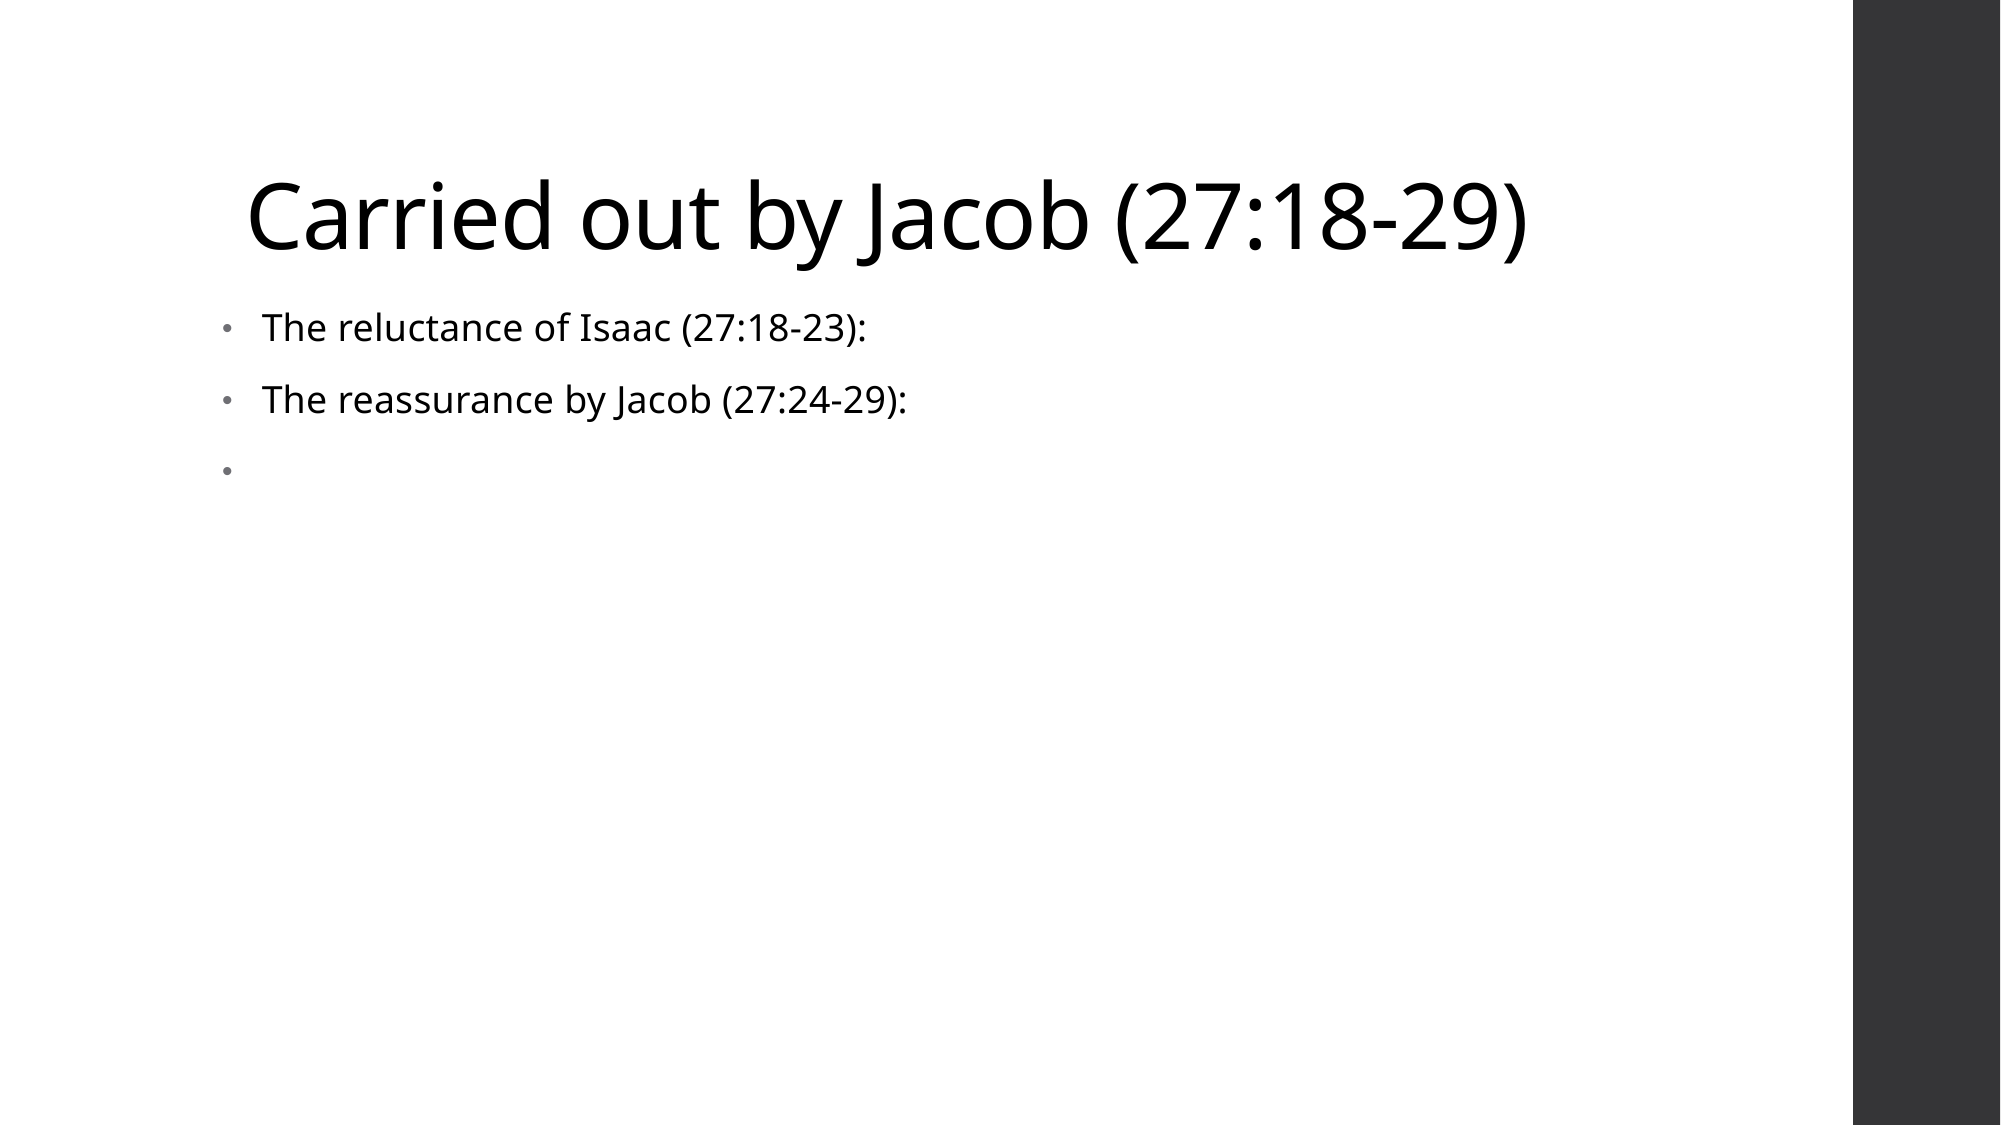

# Carried out by Jacob (27:18-29)
 The reluctance of Isaac (27:18-23):
 The reassurance by Jacob (27:24-29):